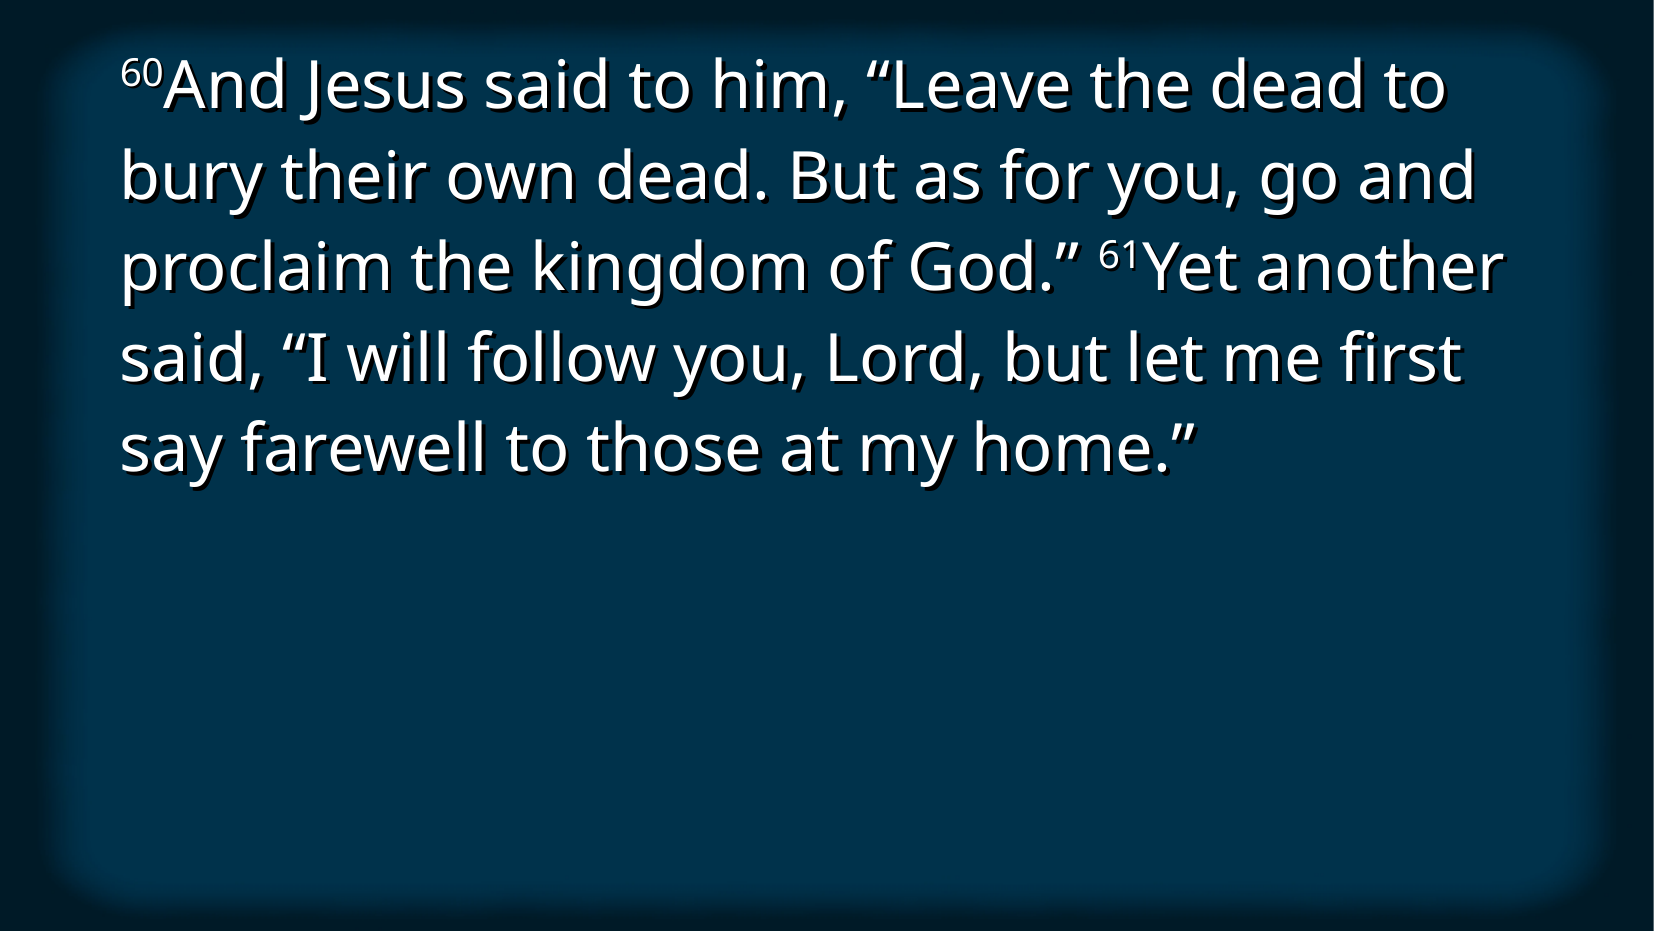

60And Jesus said to him, “Leave the dead to bury their own dead. But as for you, go and proclaim the kingdom of God.” 61Yet another said, “I will follow you, Lord, but let me first say farewell to those at my home.”